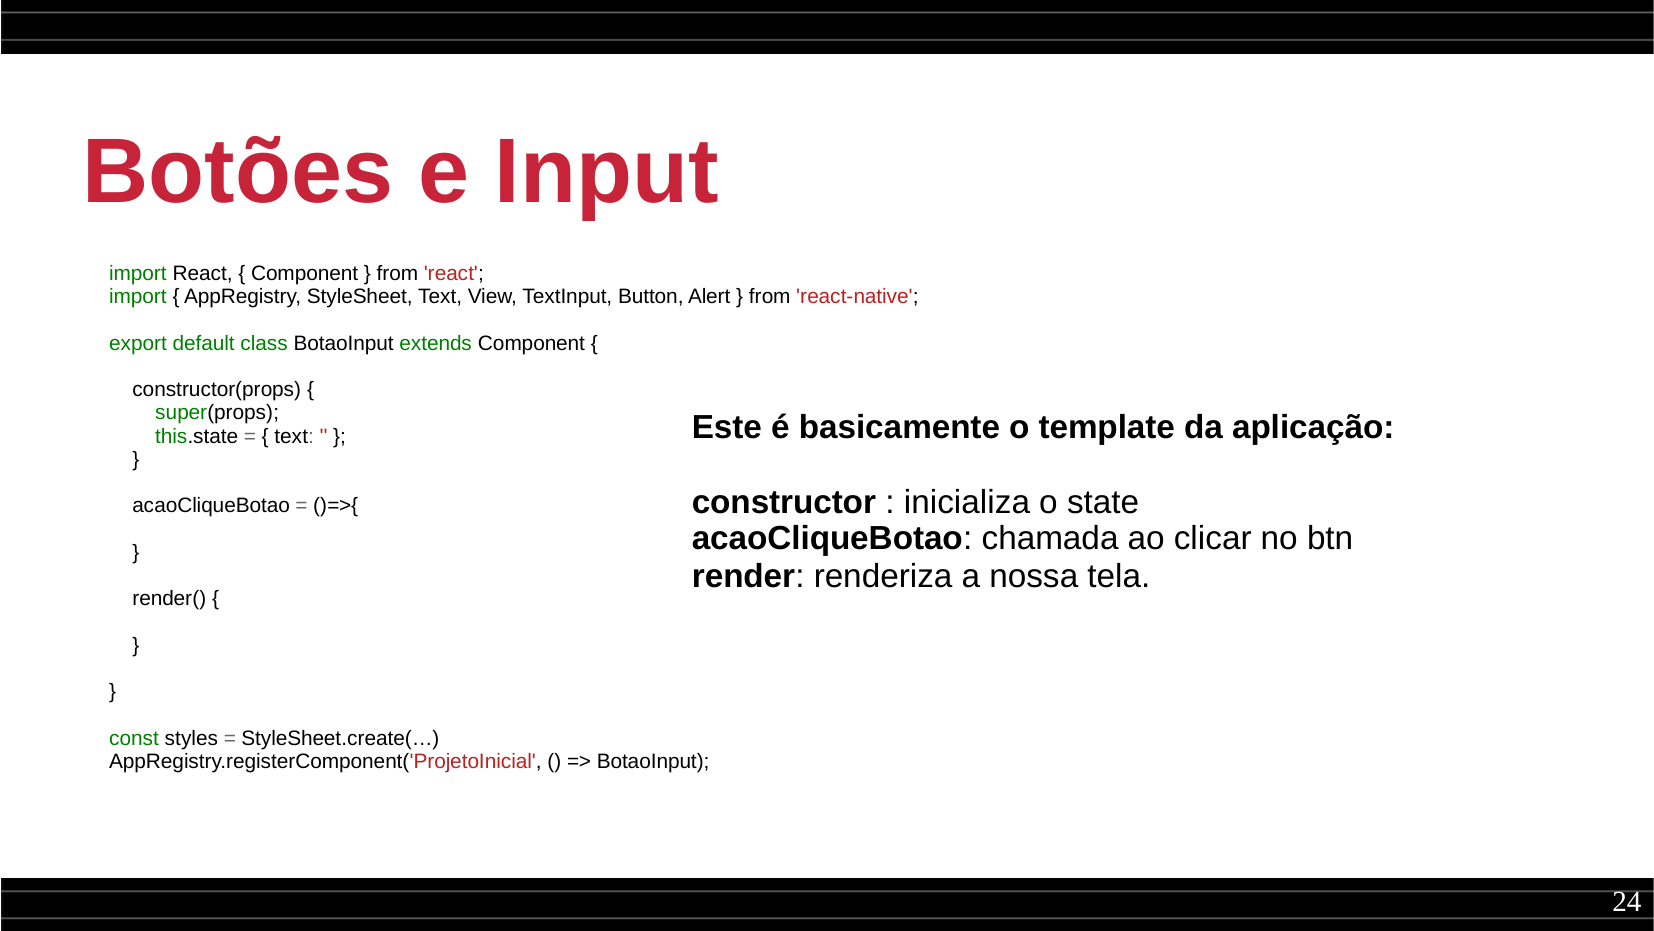

# Botões e Input
import React, { Component } from 'react';
import { AppRegistry, StyleSheet, Text, View, TextInput, Button, Alert } from 'react-native';
export default class BotaoInput extends Component {
 constructor(props) {
 super(props);
 this.state = { text: '' };
 }
 acaoCliqueBotao = ()=>{
 }
 render() {
 }
}
const styles = StyleSheet.create(…)
AppRegistry.registerComponent('ProjetoInicial', () => BotaoInput);
Este é basicamente o template da aplicação:
constructor : inicializa o state
acaoCliqueBotao: chamada ao clicar no btn
render: renderiza a nossa tela.